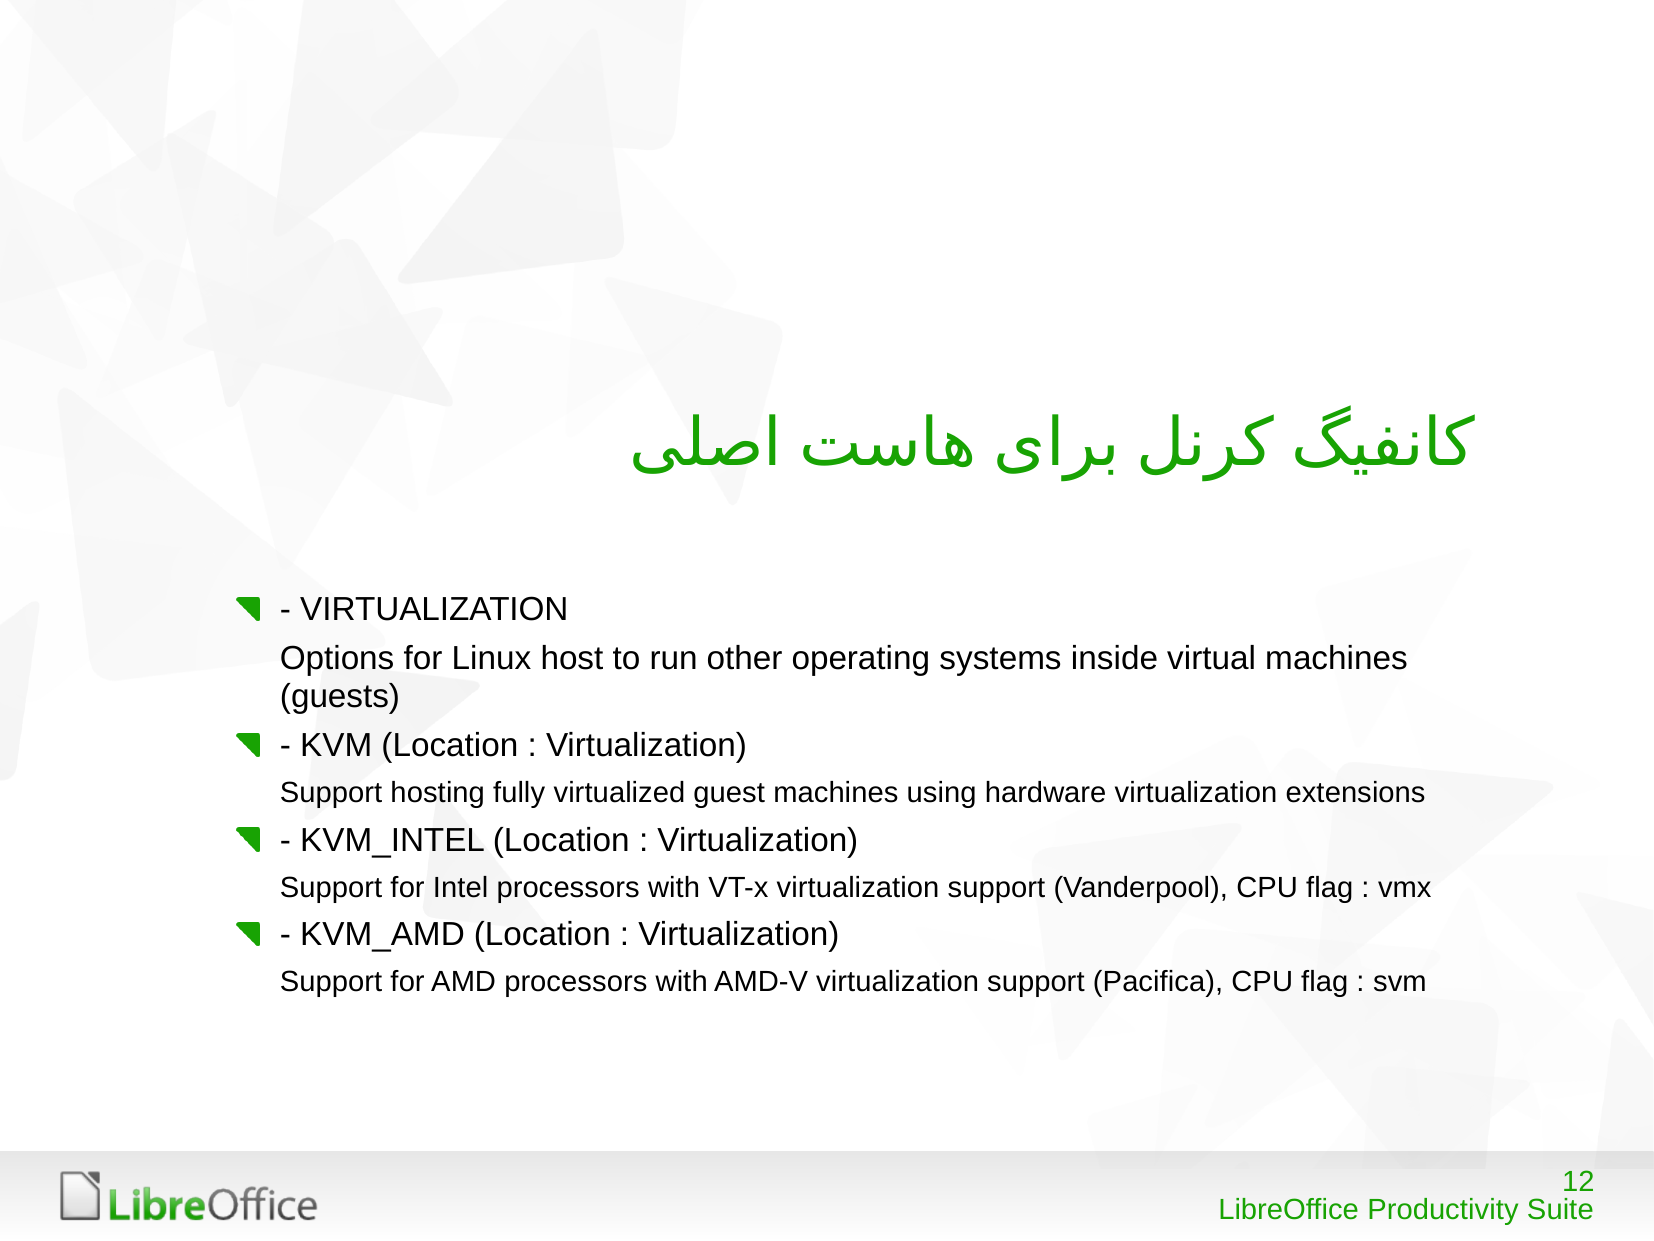

# کانفیگ کرنل برای هاست اصلی
- VIRTUALIZATION
Options for Linux host to run other operating systems inside virtual machines (guests)
- KVM (Location : Virtualization)
Support hosting fully virtualized guest machines using hardware virtualization extensions
- KVM_INTEL (Location : Virtualization)
Support for Intel processors with VT-x virtualization support (Vanderpool), CPU flag : vmx
- KVM_AMD (Location : Virtualization)
Support for AMD processors with AMD-V virtualization support (Pacifica), CPU flag : svm
12
LibreOffice Productivity Suite